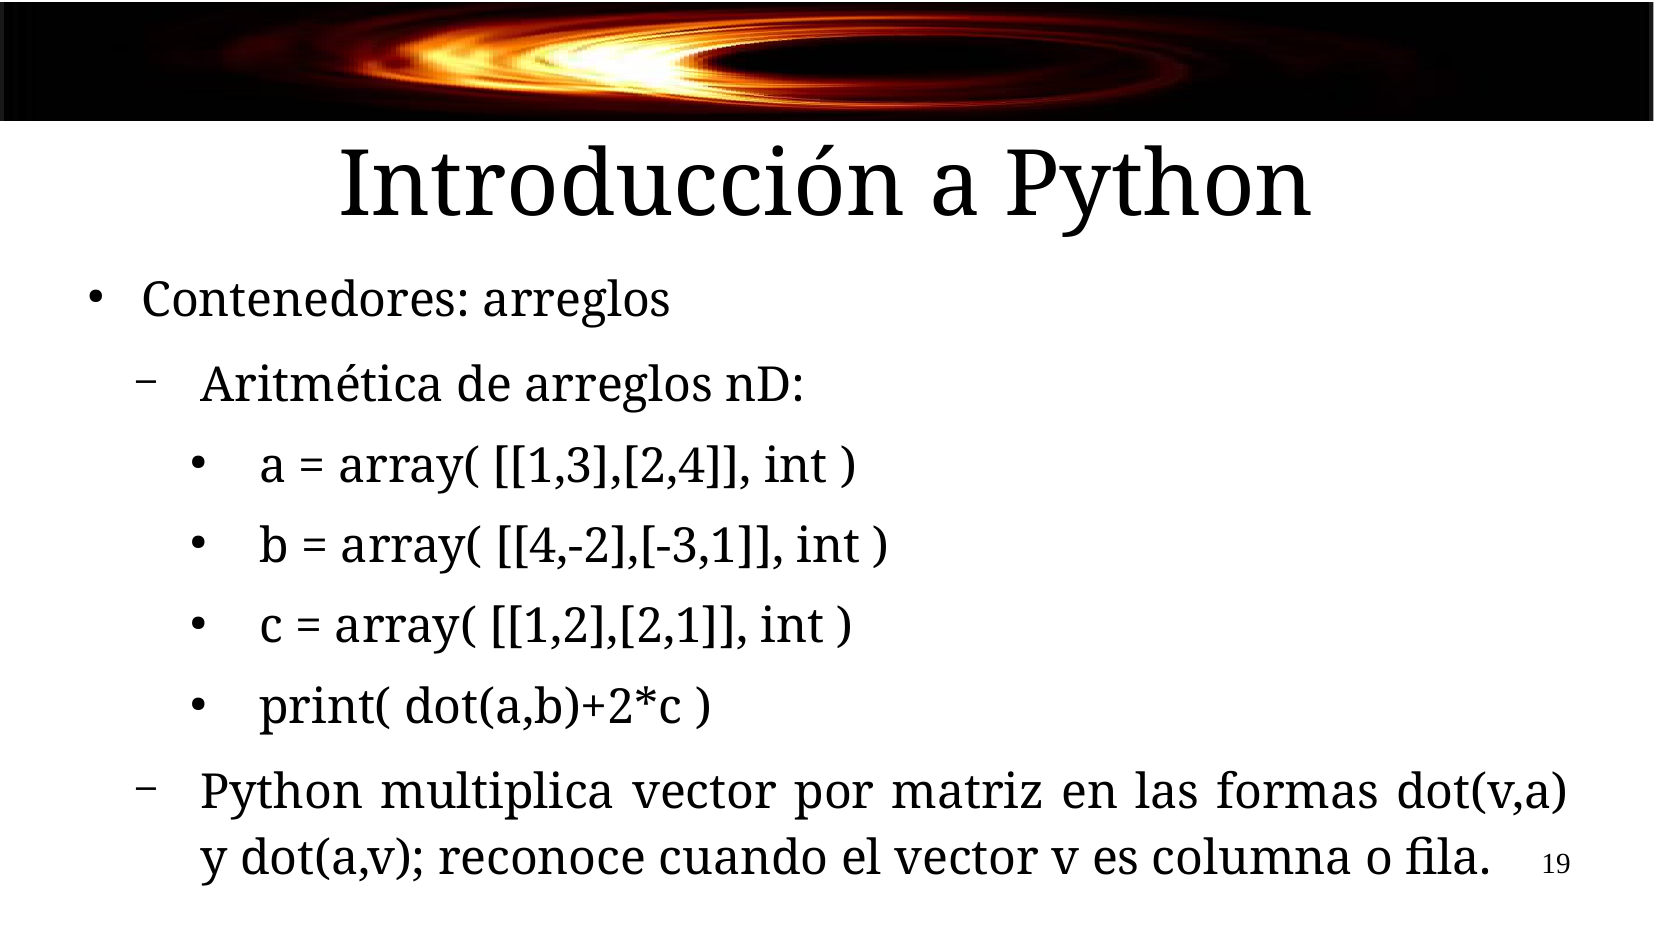

Introducción a Python
# Contenedores: arreglos
Aritmética de arreglos nD:
a = array( [[1,3],[2,4]], int )
b = array( [[4,-2],[-3,1]], int )
c = array( [[1,2],[2,1]], int )
print( dot(a,b)+2*c )
Python multiplica vector por matriz en las formas dot(v,a) y dot(a,v); reconoce cuando el vector v es columna o fila.
19